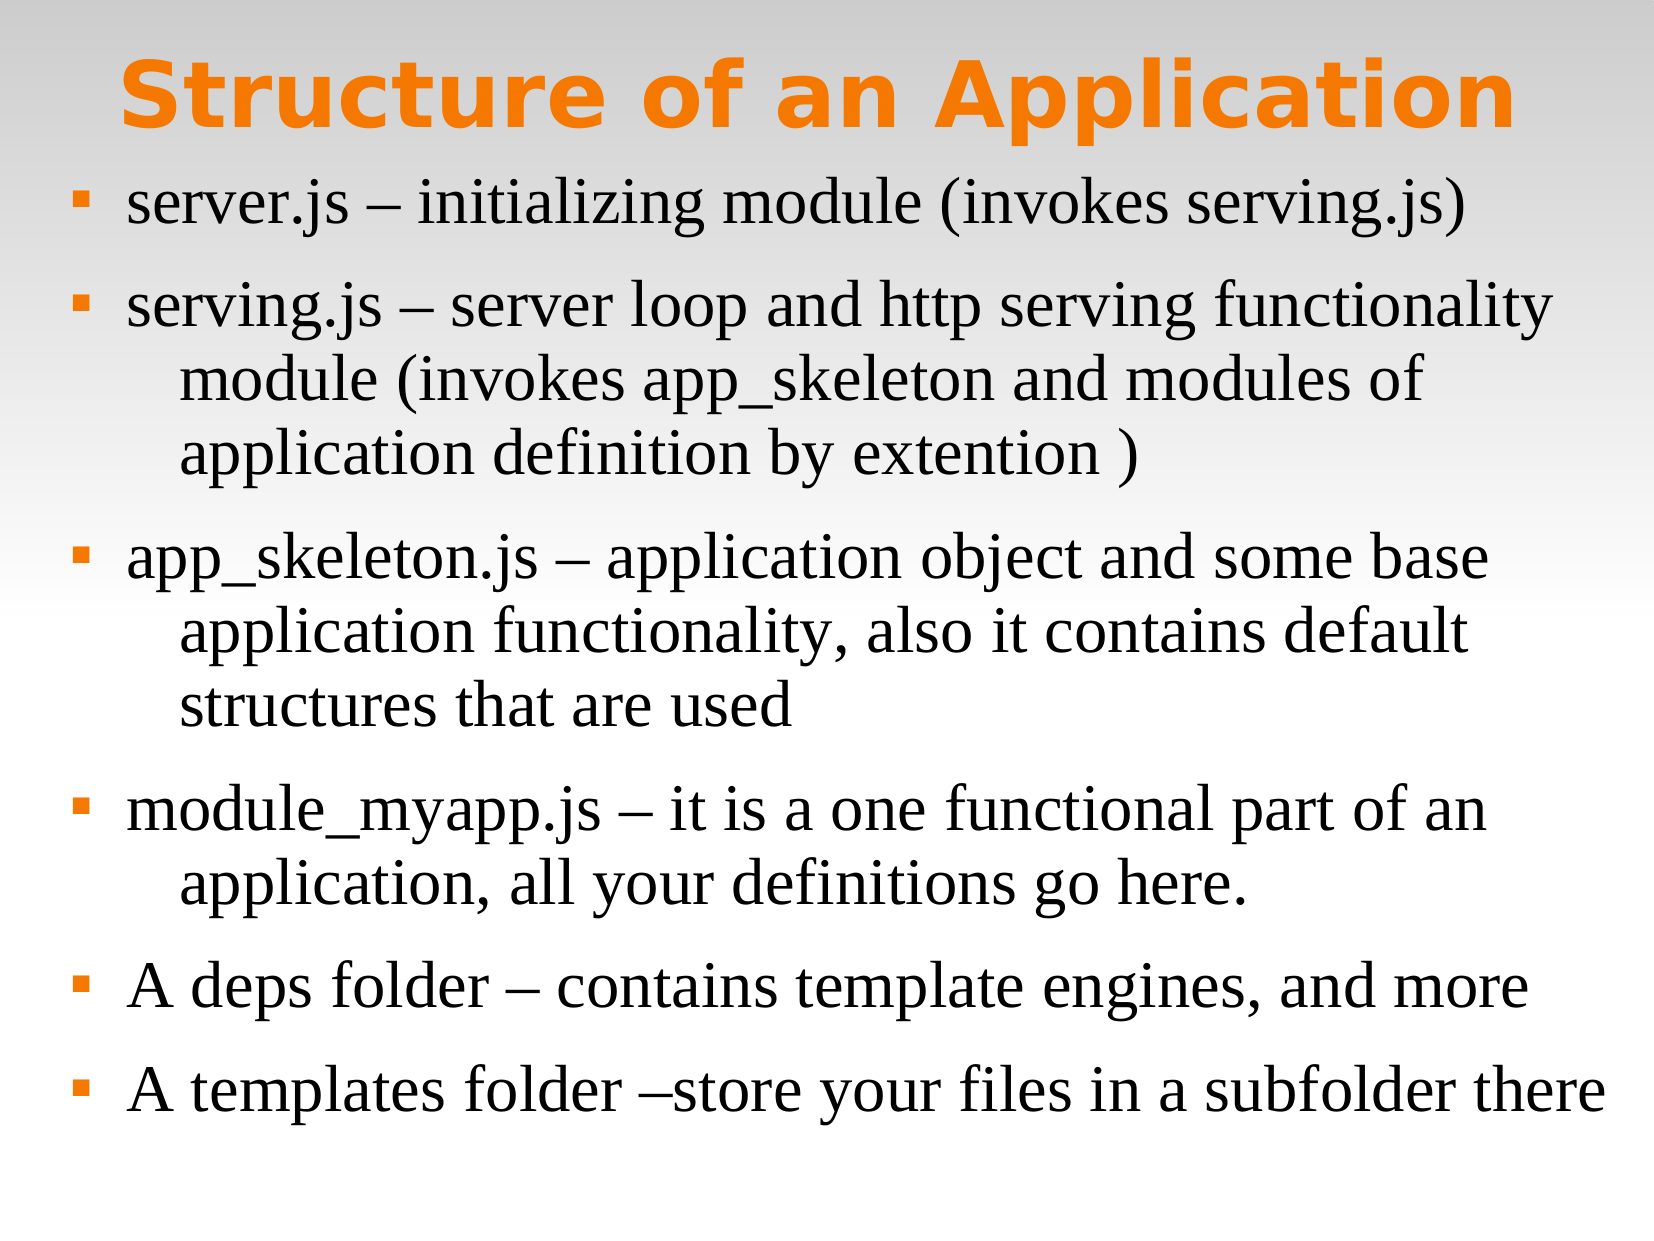

# Structure of an Application
server.js – initializing module (invokes serving.js)
serving.js – server loop and http serving functionality module (invokes app_skeleton and modules of application definition by extention )
app_skeleton.js – application object and some base application functionality, also it contains default structures that are used
module_myapp.js – it is a one functional part of an application, all your definitions go here.
A deps folder – contains template engines, and more
A templates folder –store your files in a subfolder there